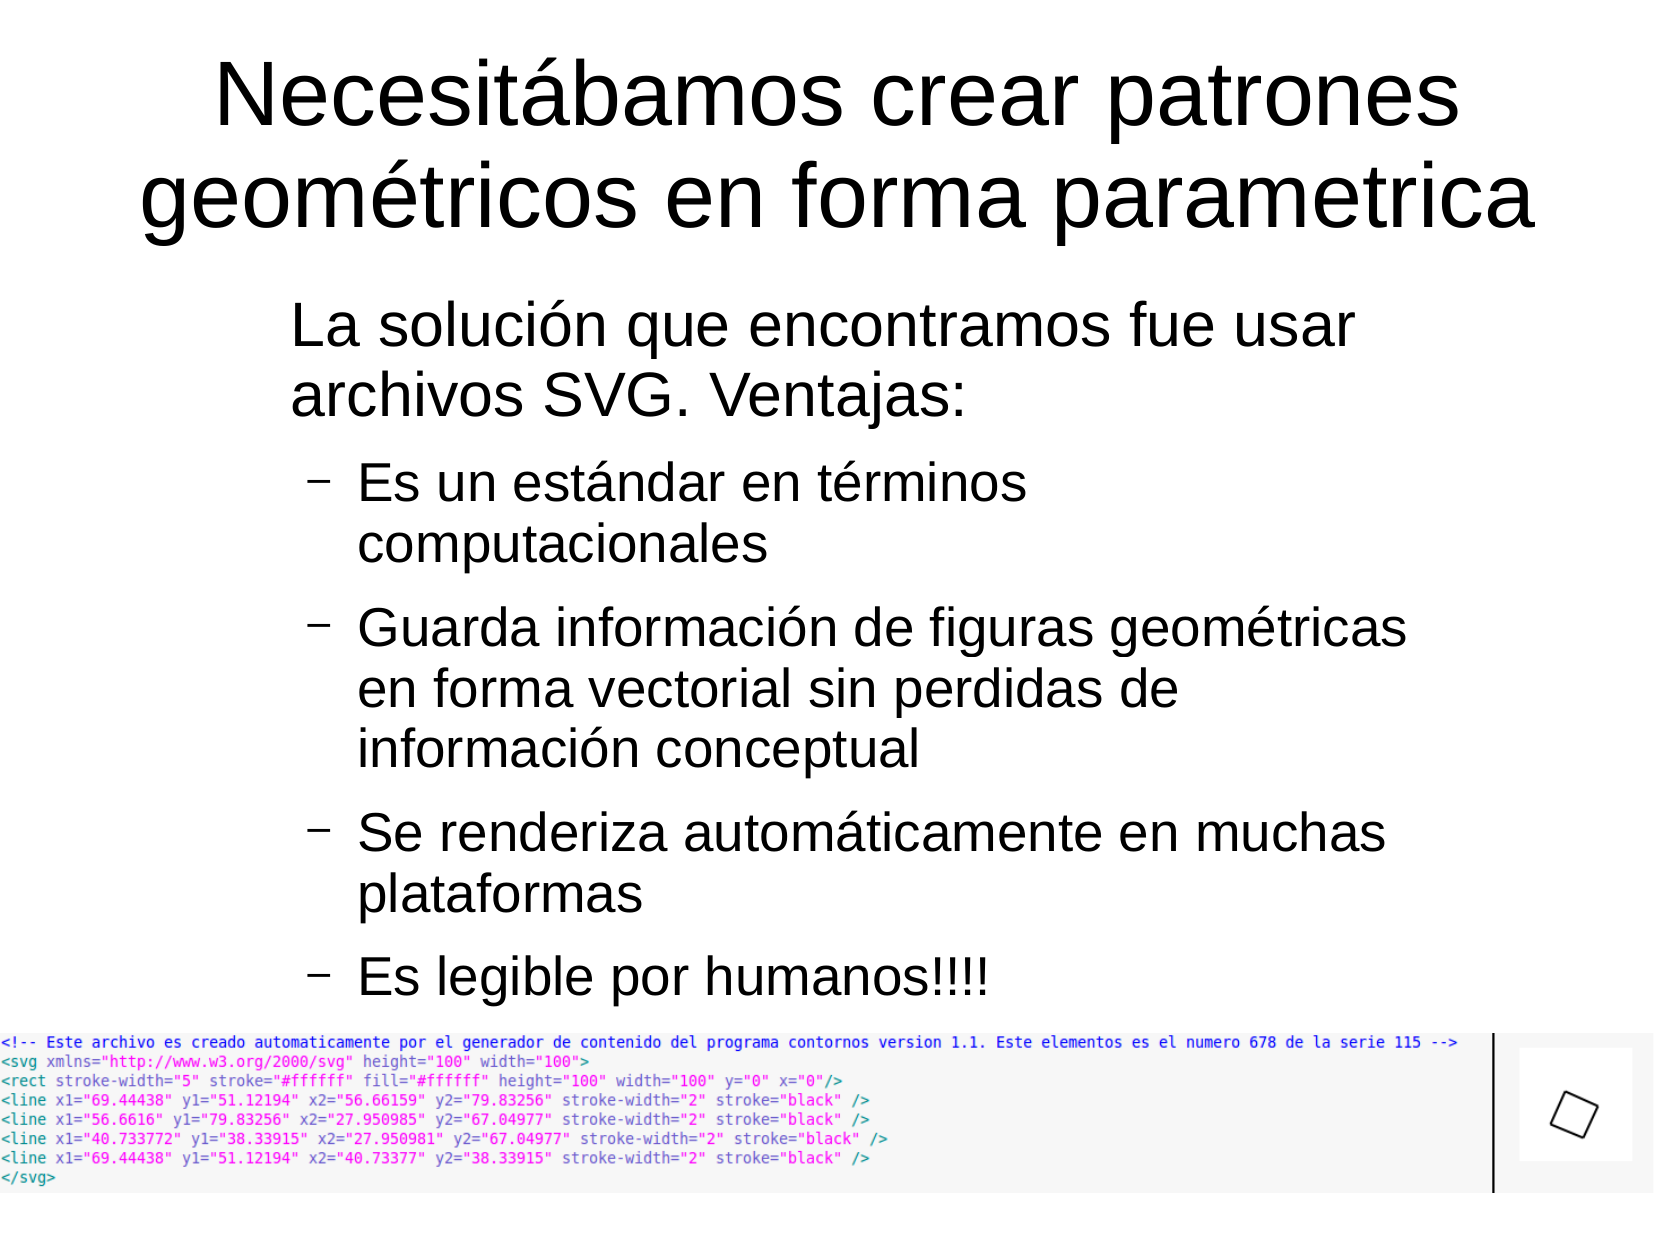

# Necesitábamos crear patrones geométricos en forma parametrica
La solución que encontramos fue usar archivos SVG. Ventajas:
Es un estándar en términos computacionales
Guarda información de figuras geométricas en forma vectorial sin perdidas de información conceptual
Se renderiza automáticamente en muchas plataformas
Es legible por humanos!!!!